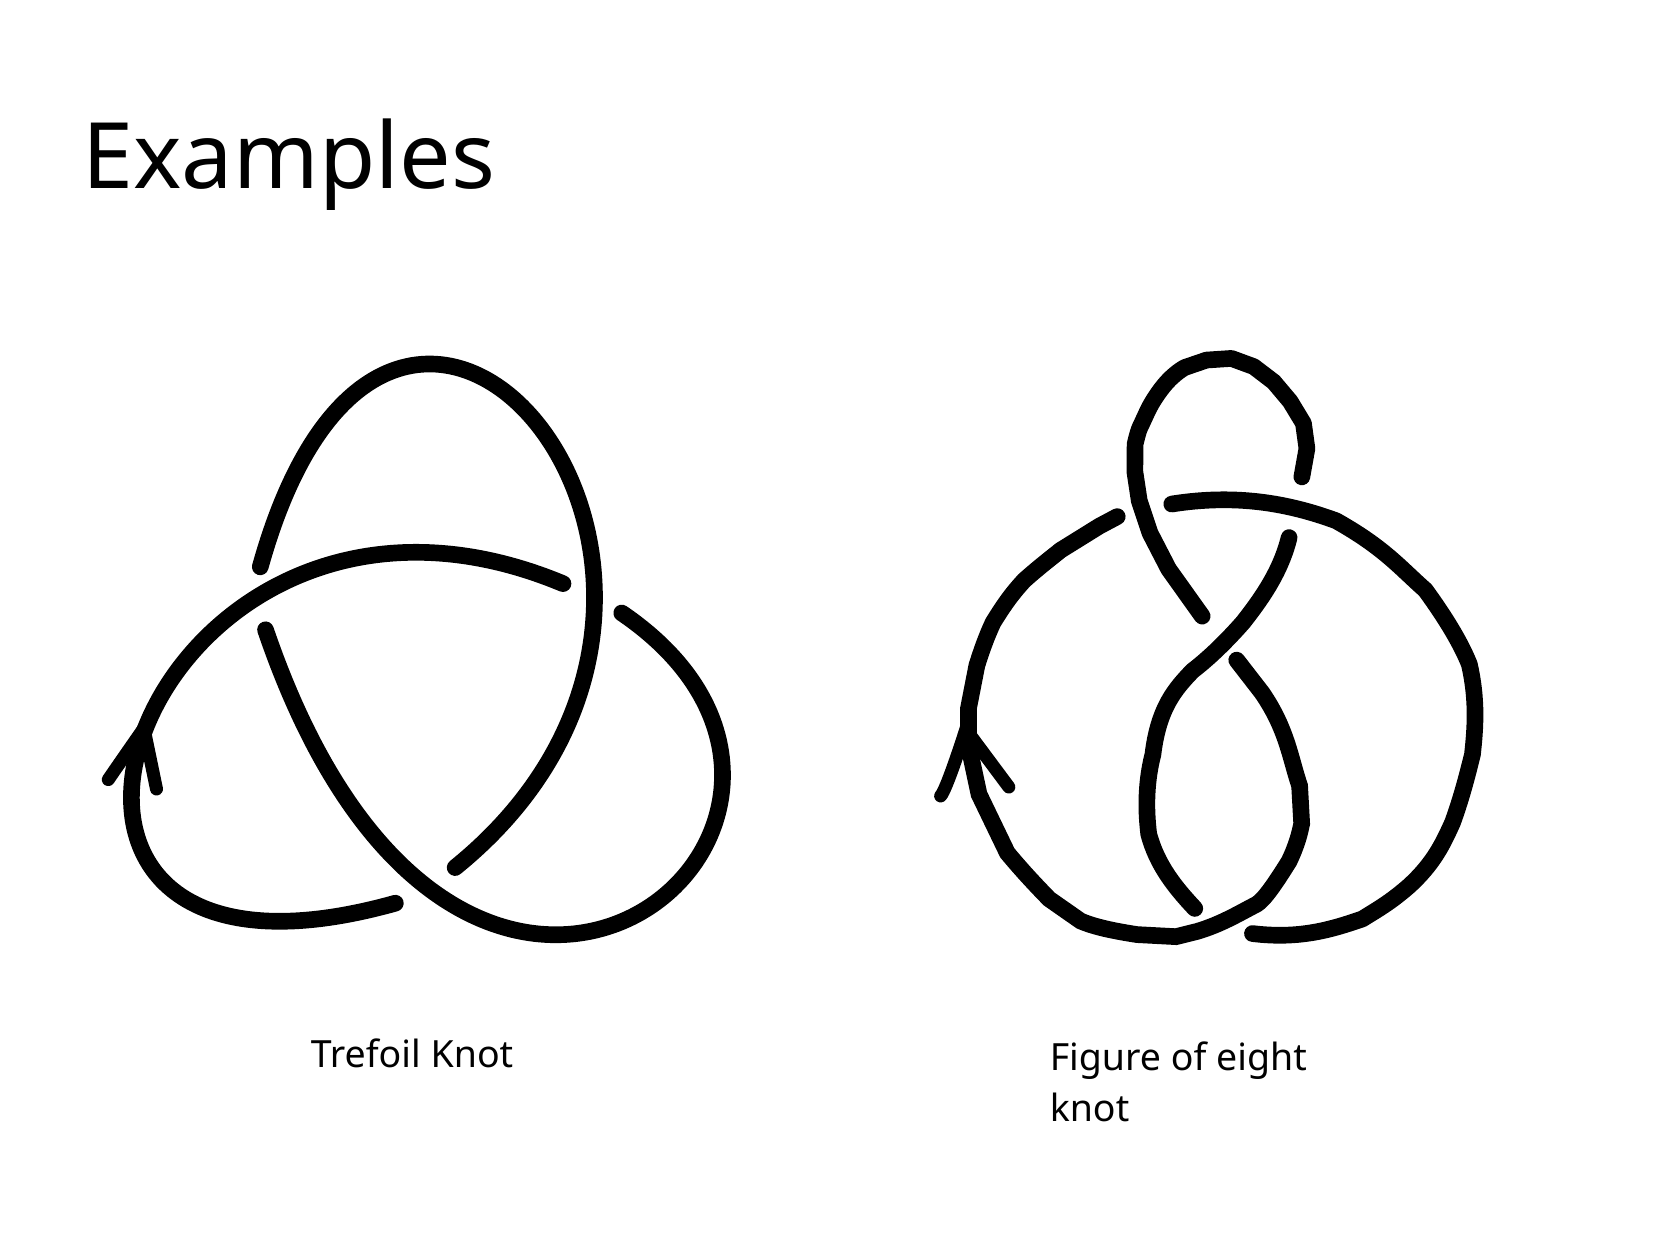

# Examples
Trefoil Knot
Figure of eight knot